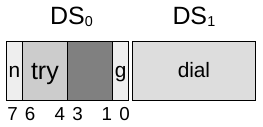

DS0
DS1
n
try
g
dial
7
6
4
3
1
0